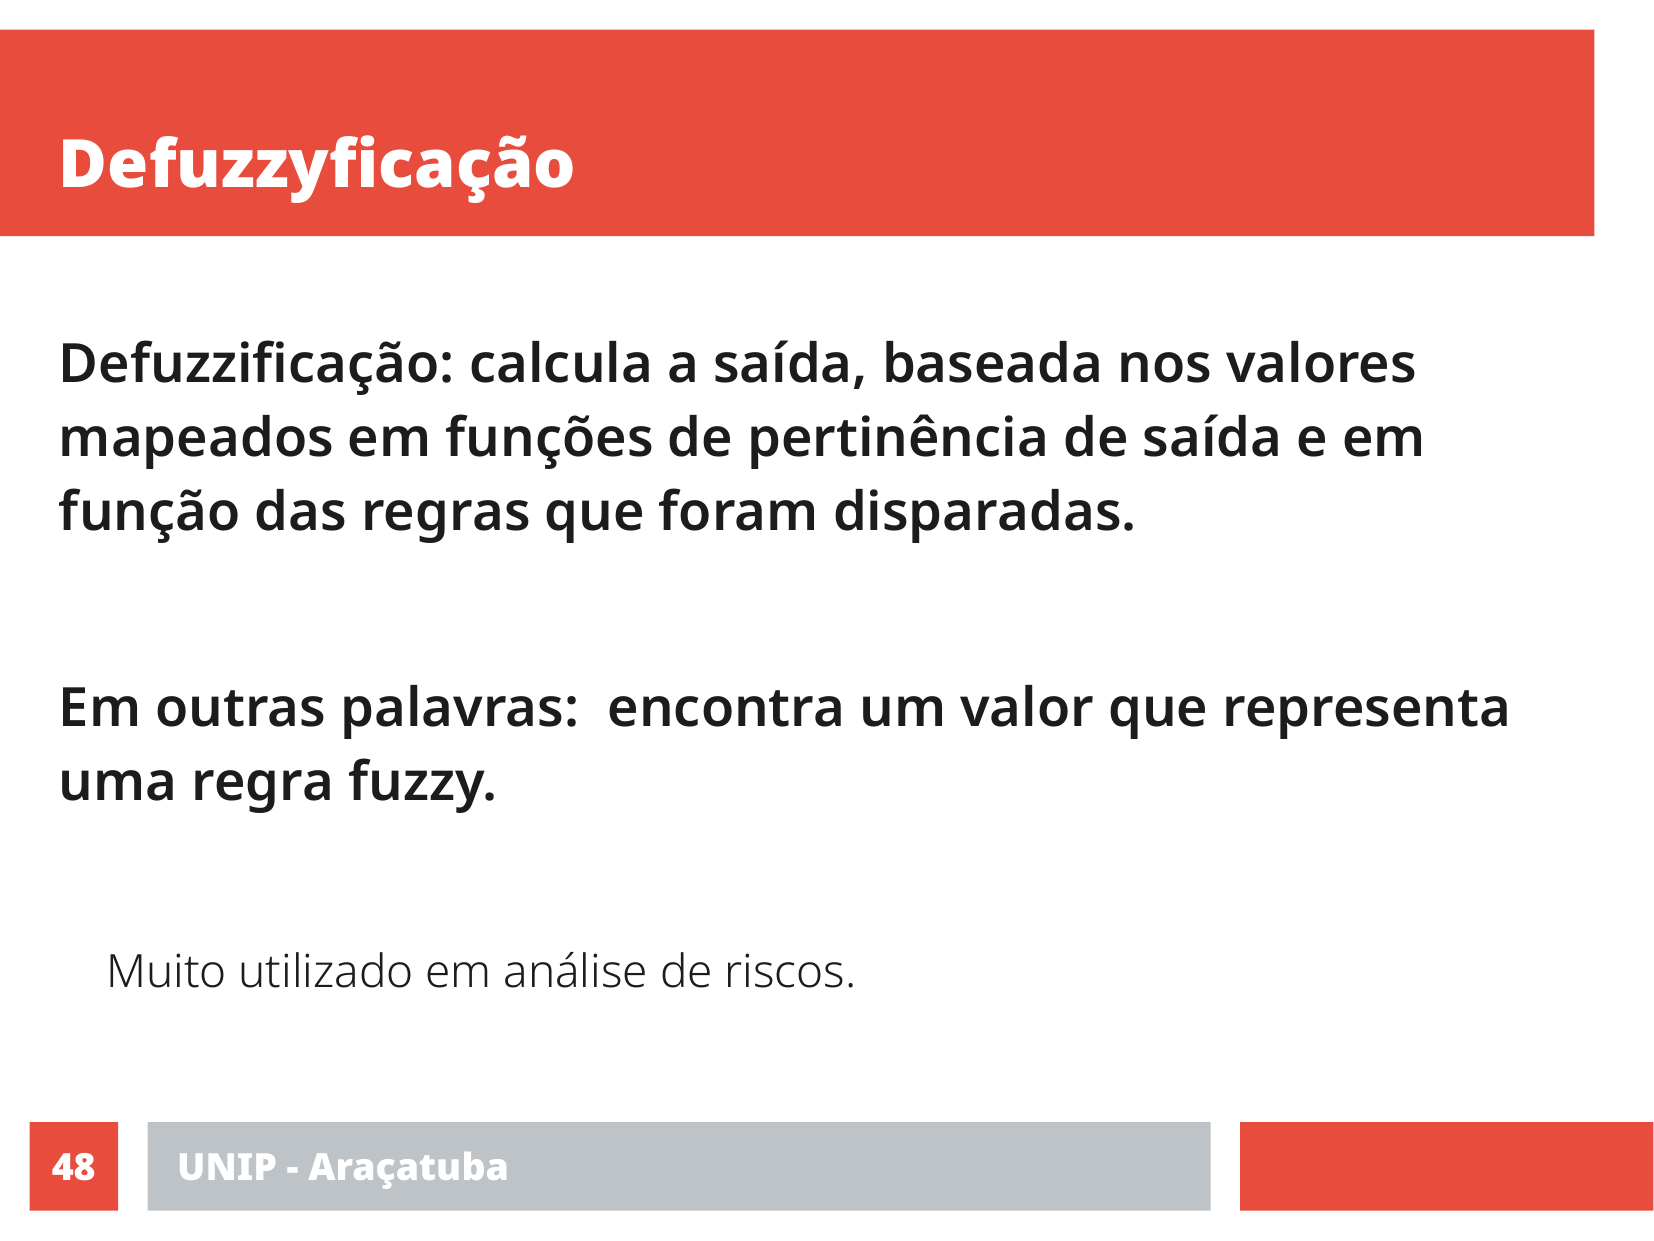

# Defuzzyficação
Defuzzificação: calcula a saída, baseada nos valores mapeados em funções de pertinência de saída e em função das regras que foram disparadas.
Em outras palavras: encontra um valor que representa uma regra fuzzy.
Muito utilizado em análise de riscos.
48
UNIP - Araçatuba